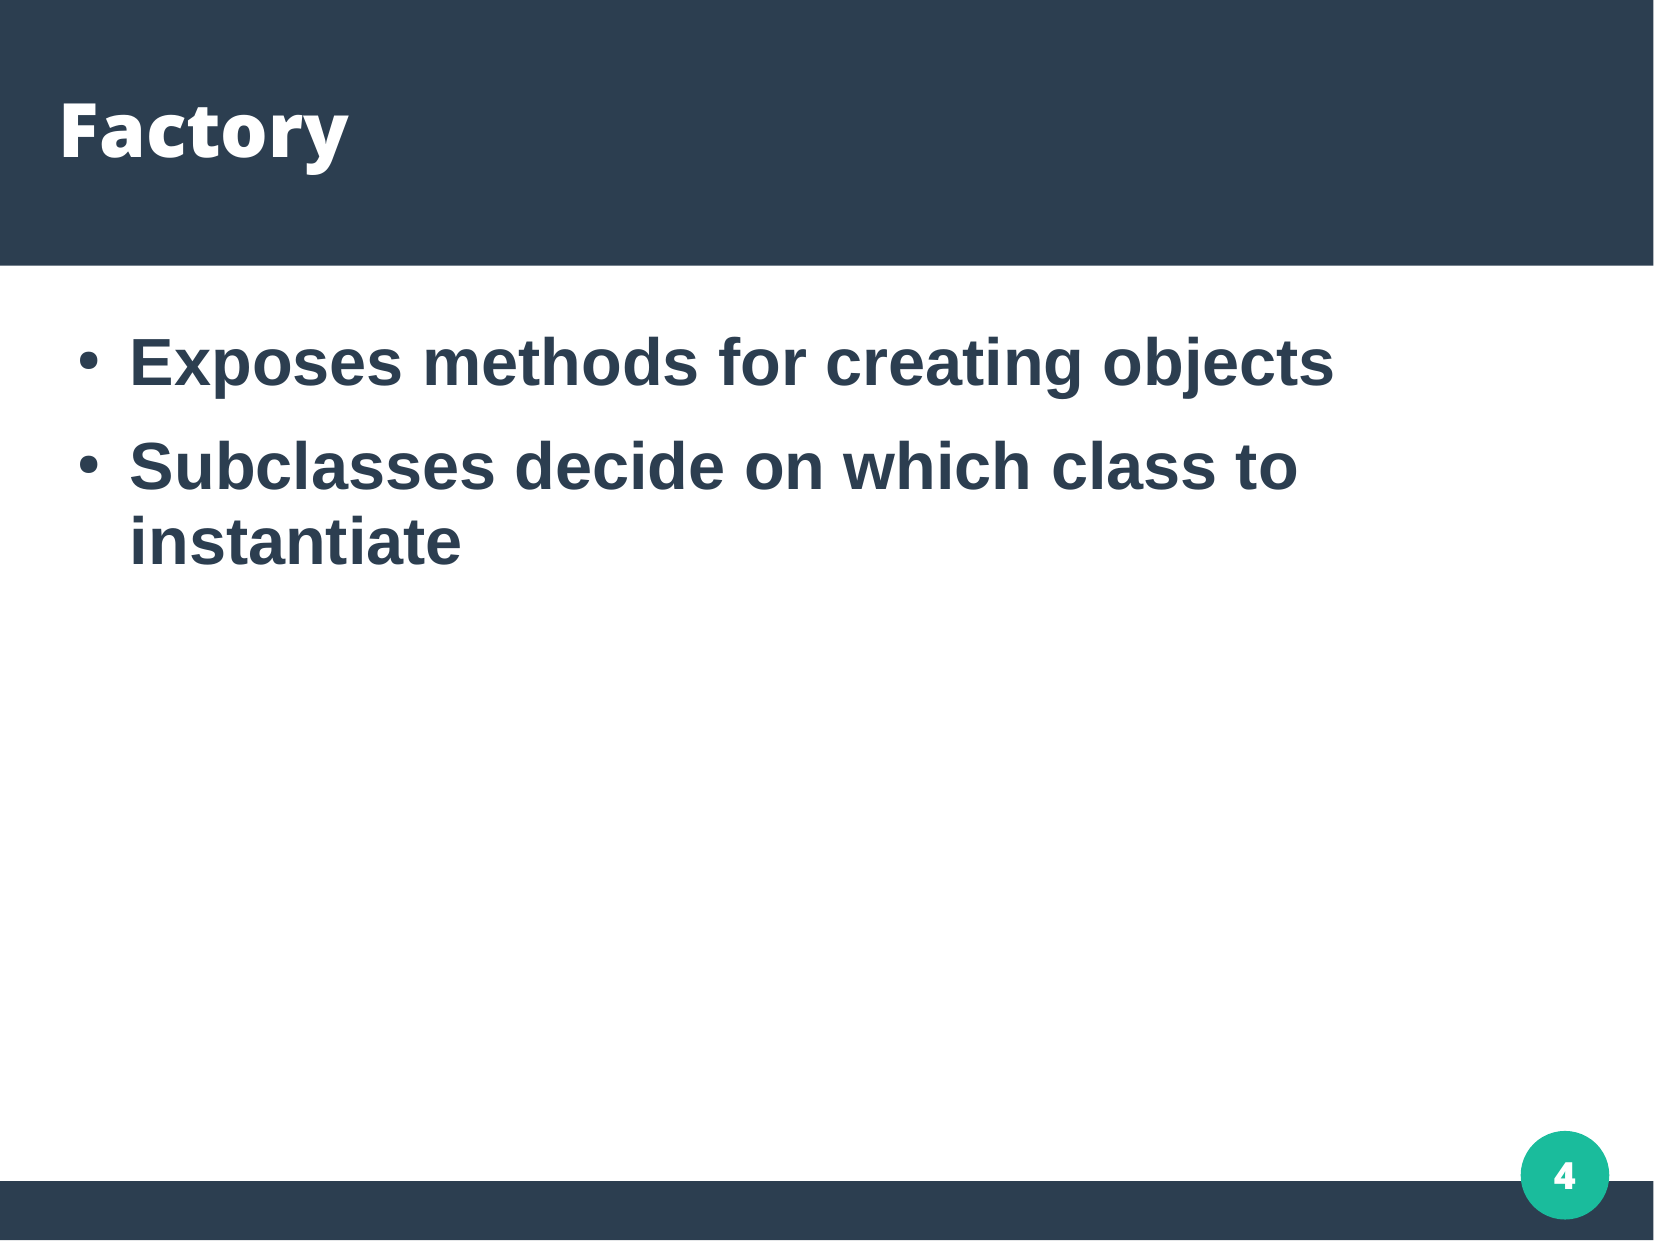

# Factory
Exposes methods for creating objects
Subclasses decide on which class to instantiate
4